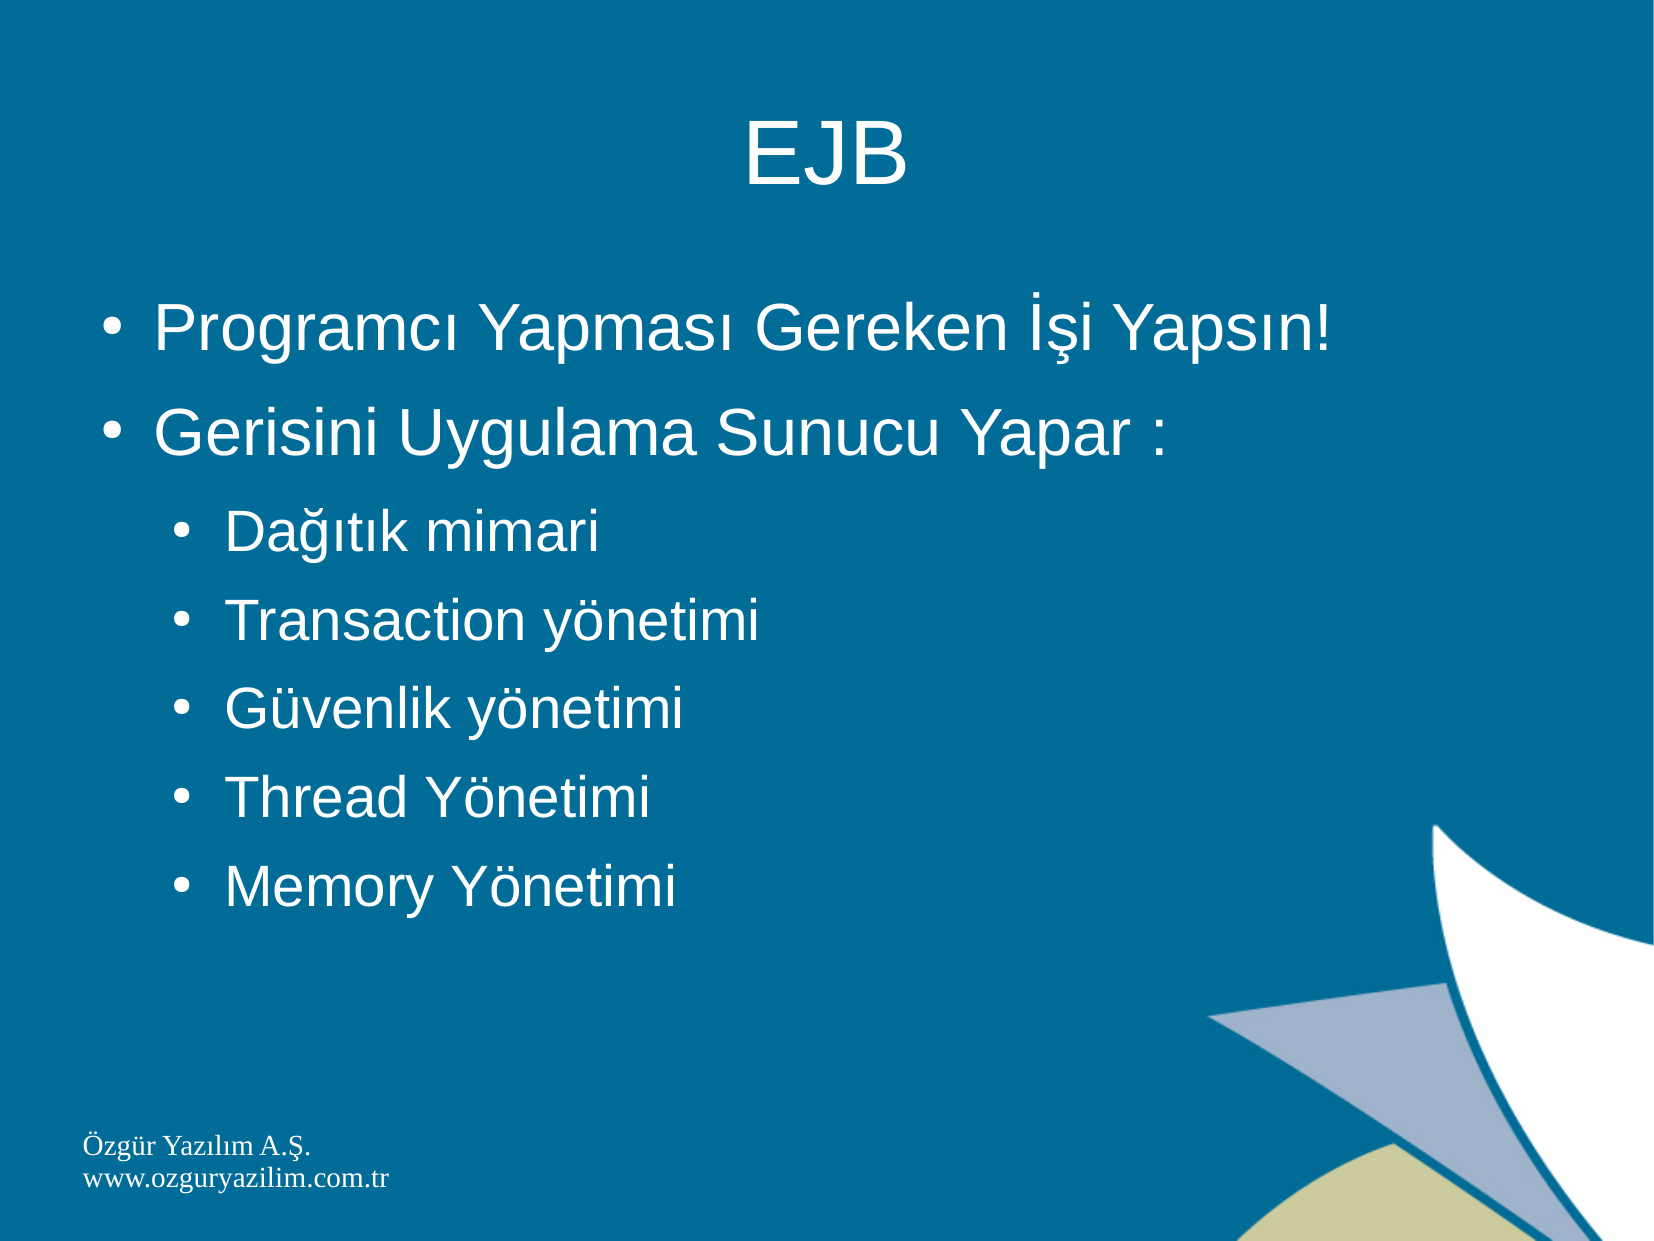

# EJB
Programcı Yapması Gereken İşi Yapsın!
Gerisini Uygulama Sunucu Yapar :
Dağıtık mimari
Transaction yönetimi
Güvenlik yönetimi
Thread Yönetimi
Memory Yönetimi